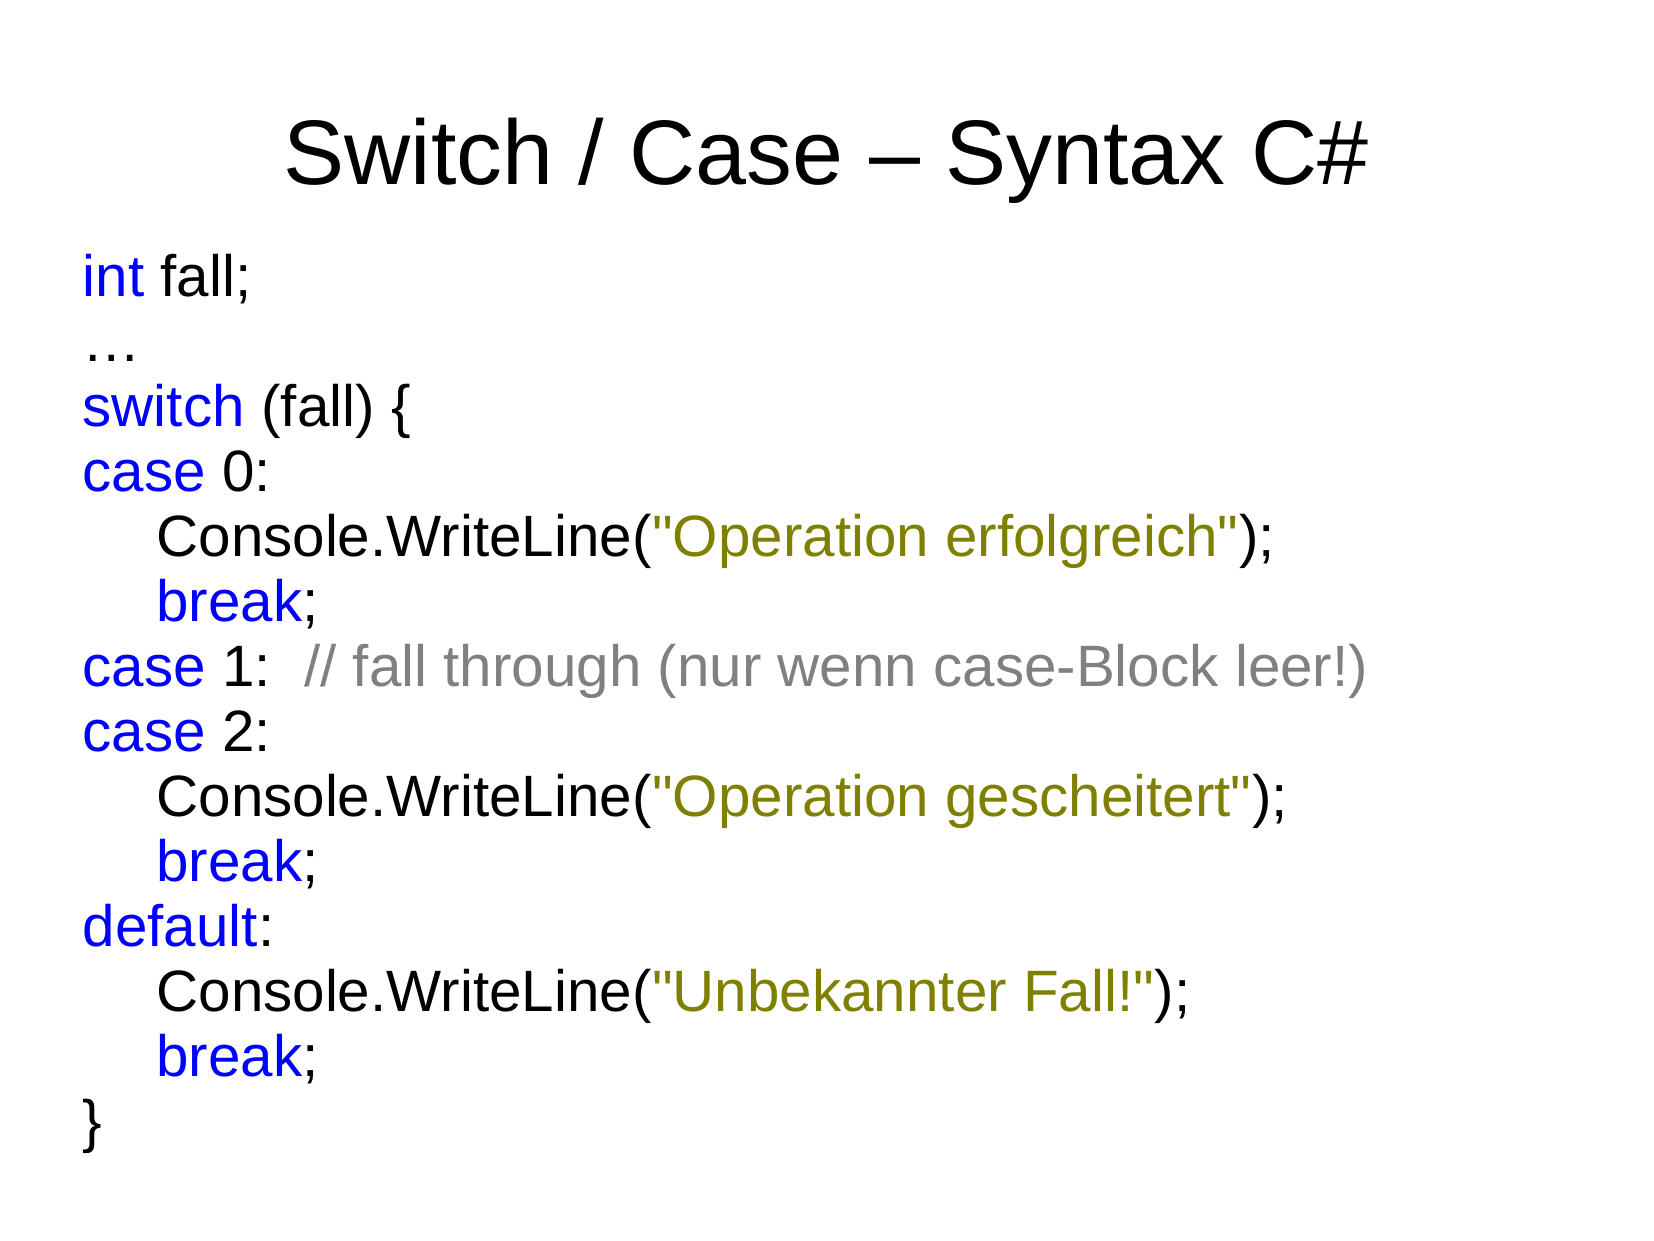

# Switch / Case – Syntax C#
int fall;
…
switch (fall) {
case 0:
	Console.WriteLine("Operation erfolgreich");
	break;
case 1: 	// fall through (nur wenn case-Block leer!)
case 2:
	Console.WriteLine("Operation gescheitert");
	break;
default:
	Console.WriteLine("Unbekannter Fall!");
	break;
}